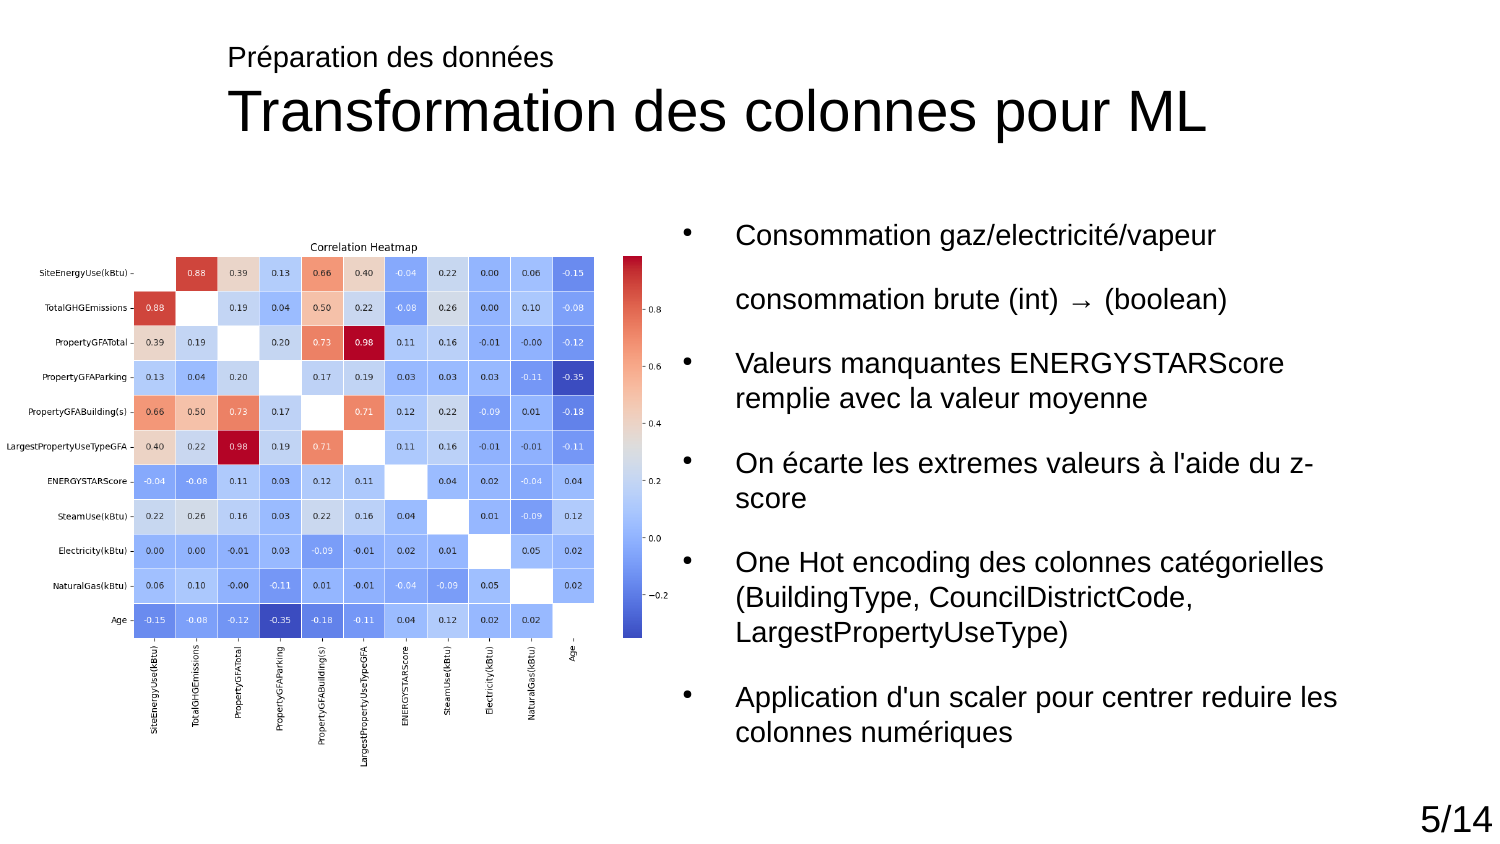

# Préparation des données Transformation des colonnes pour ML
Consommation gaz/electricité/vapeur
consommation brute (int) → (boolean)
Valeurs manquantes ENERGYSTARScore remplie avec la valeur moyenne
On écarte les extremes valeurs à l'aide du z-score
One Hot encoding des colonnes catégorielles (BuildingType, CouncilDistrictCode, LargestPropertyUseType)
Application d'un scaler pour centrer reduire les colonnes numériques
5/14